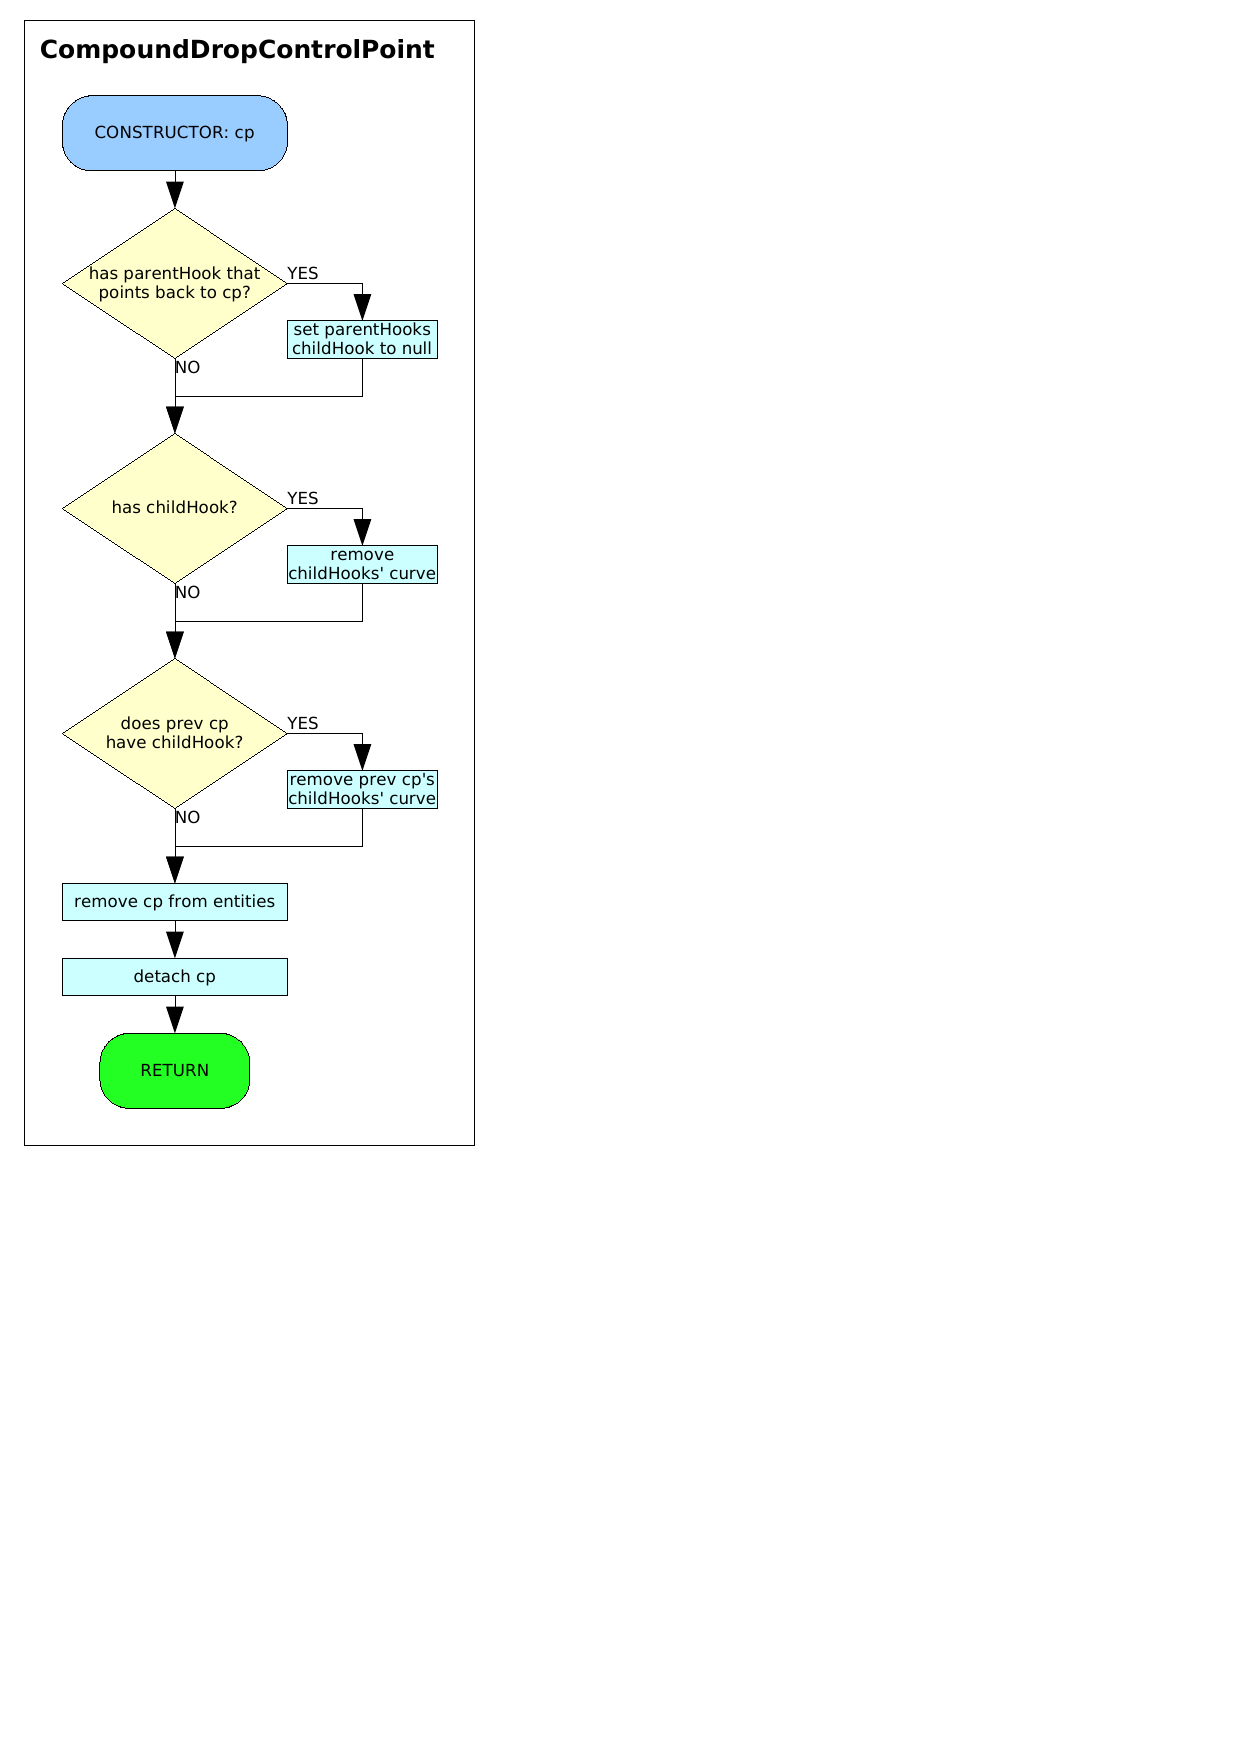

CompoundDropControlPoint
CONSTRUCTOR: cp
has parentHook that
points back to cp?
YES
set parentHooks
childHook to null
NO
has childHook?
YES
remove
childHooks' curve
NO
does prev cp
have childHook?
YES
remove prev cp's
childHooks' curve
NO
remove cp from entities
detach cp
RETURN